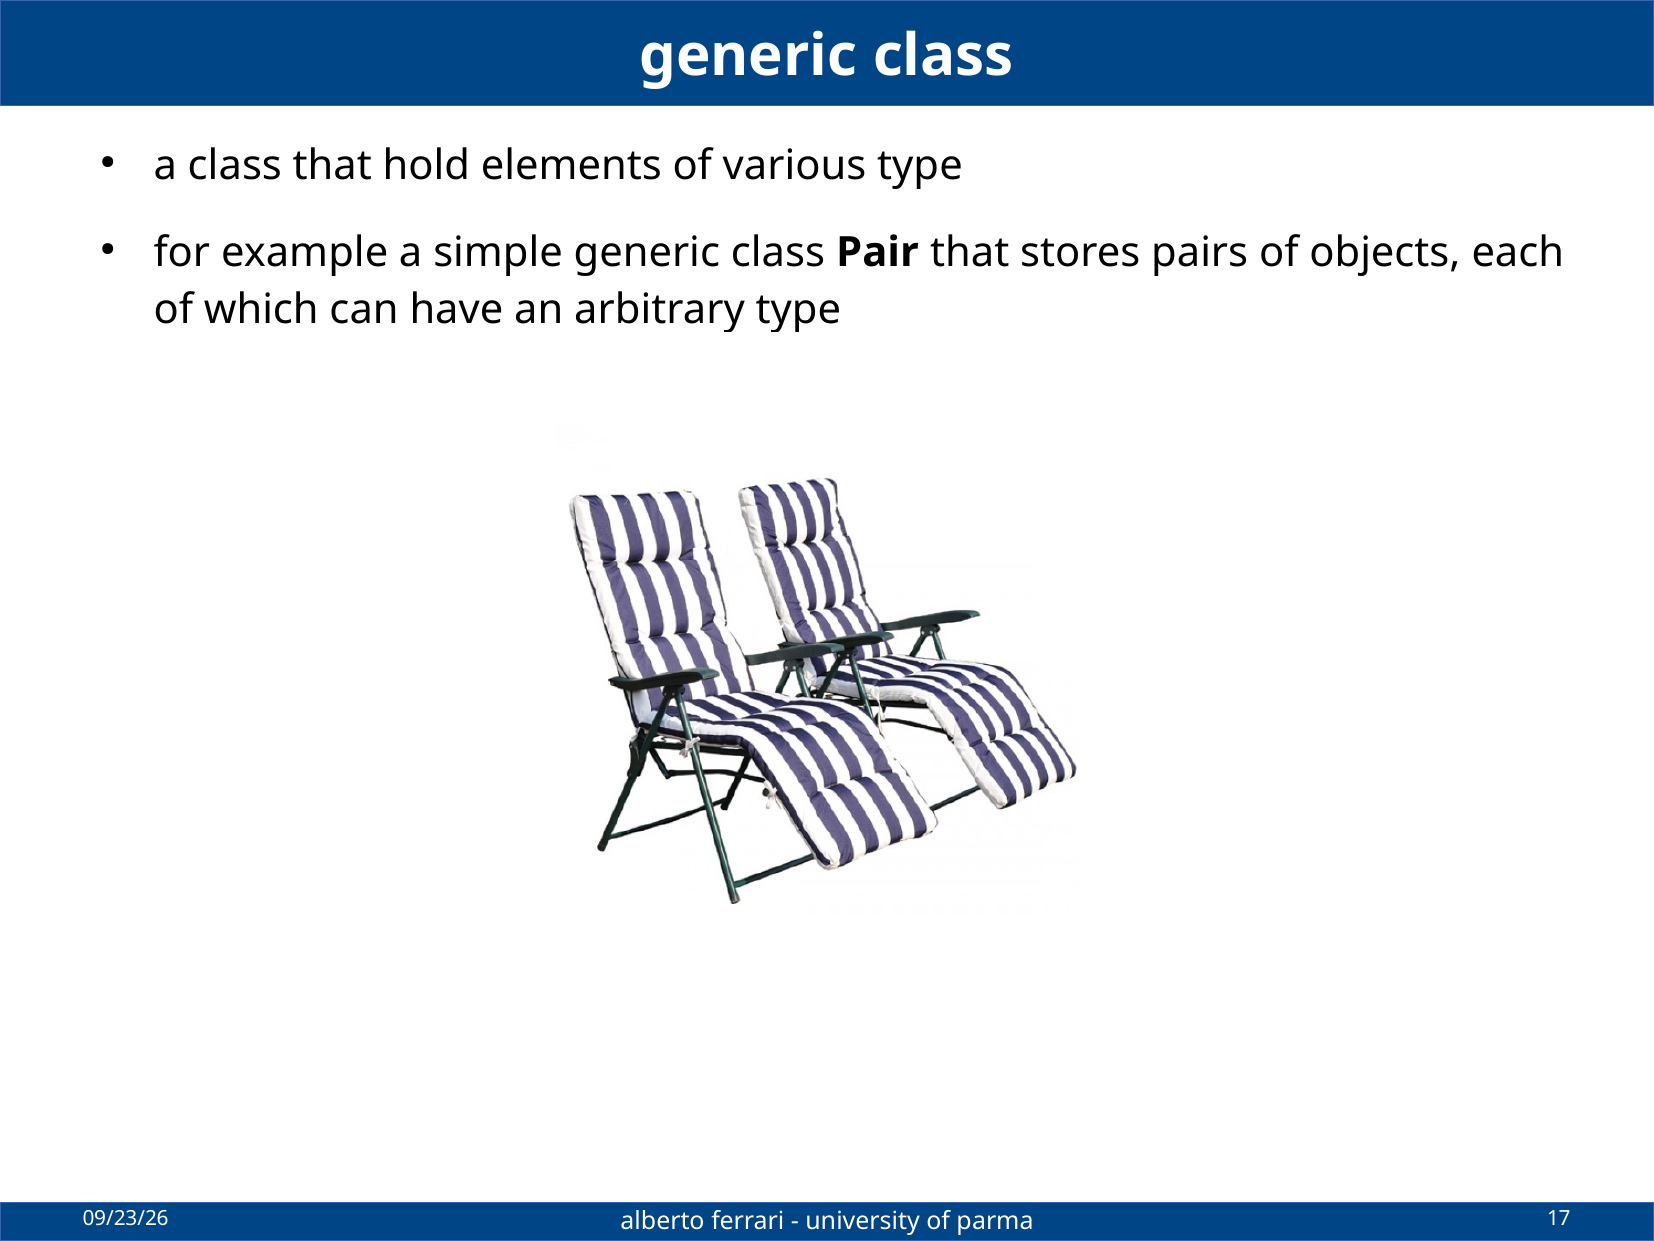

# generic class
a class that hold elements of various type
for example a simple generic class Pair that stores pairs of objects, each of which can have an arbitrary type
alberto ferrari - university of parma
17